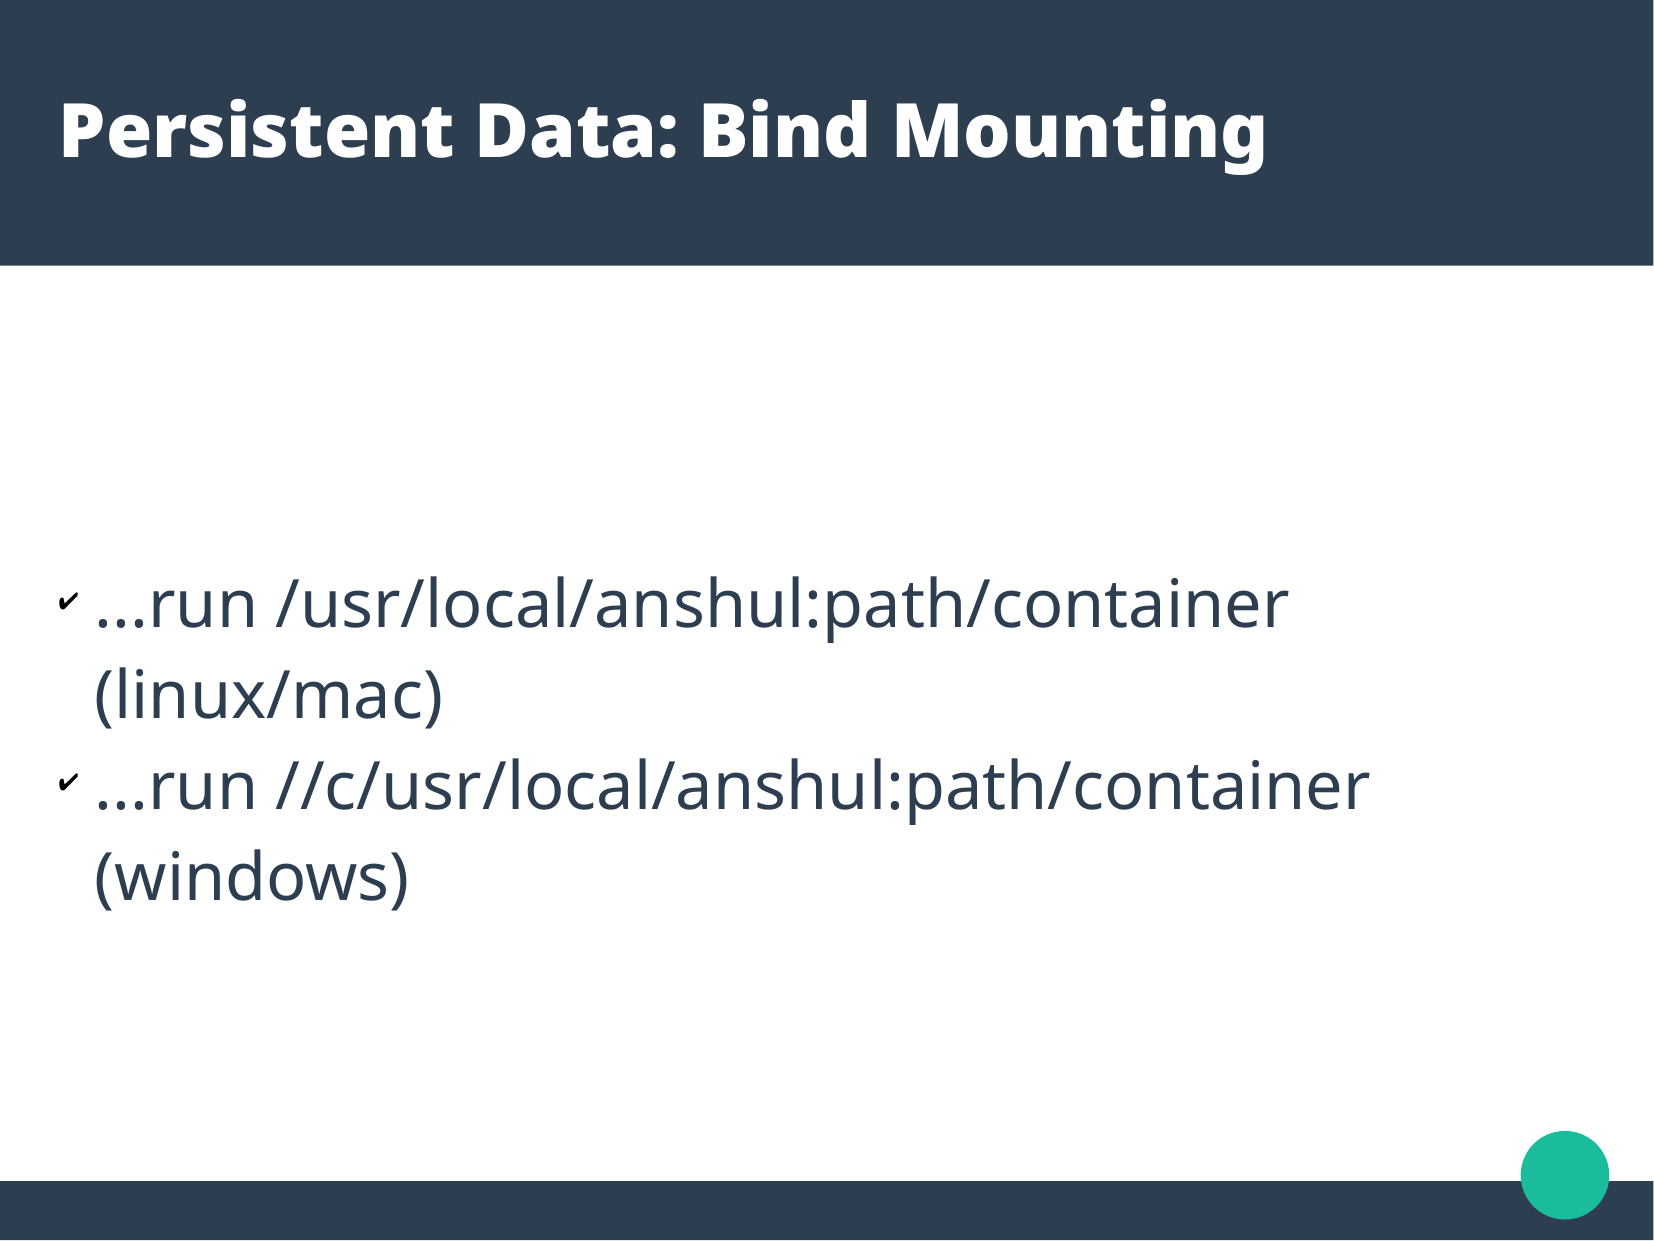

# Persistent Data: Bind Mounting
...run /usr/local/anshul:path/container (linux/mac)
...run //c/usr/local/anshul:path/container (windows)